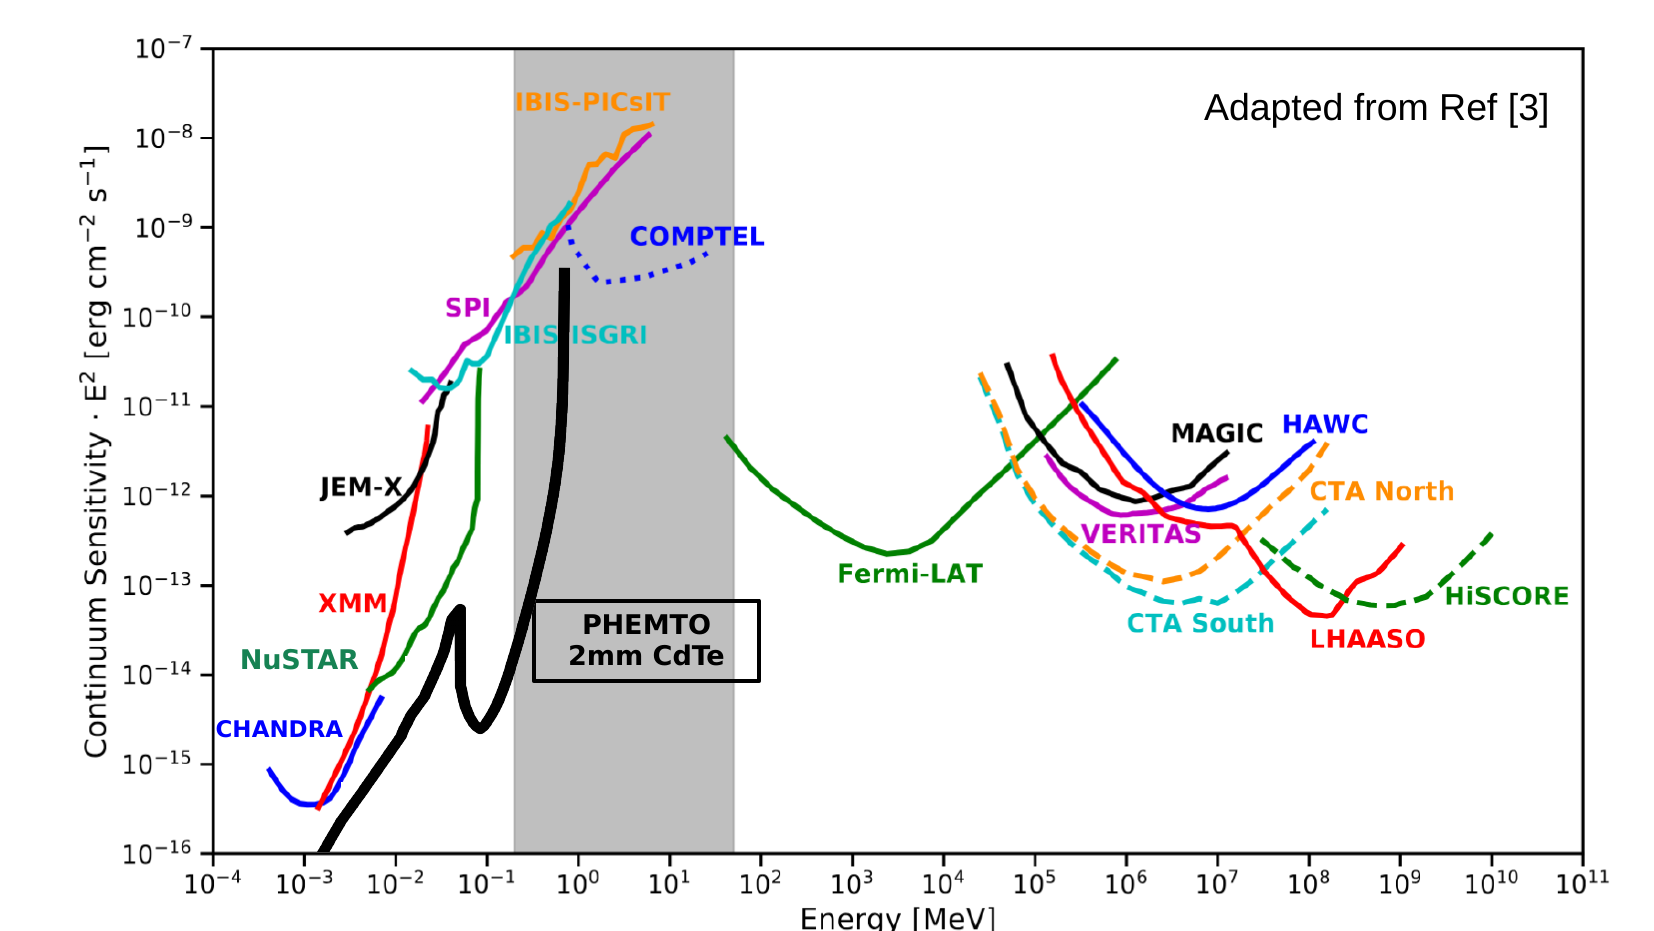

Adapted from Ref [3]
PHEMTO
2mm CdTe
NuSTAR
CHANDRA